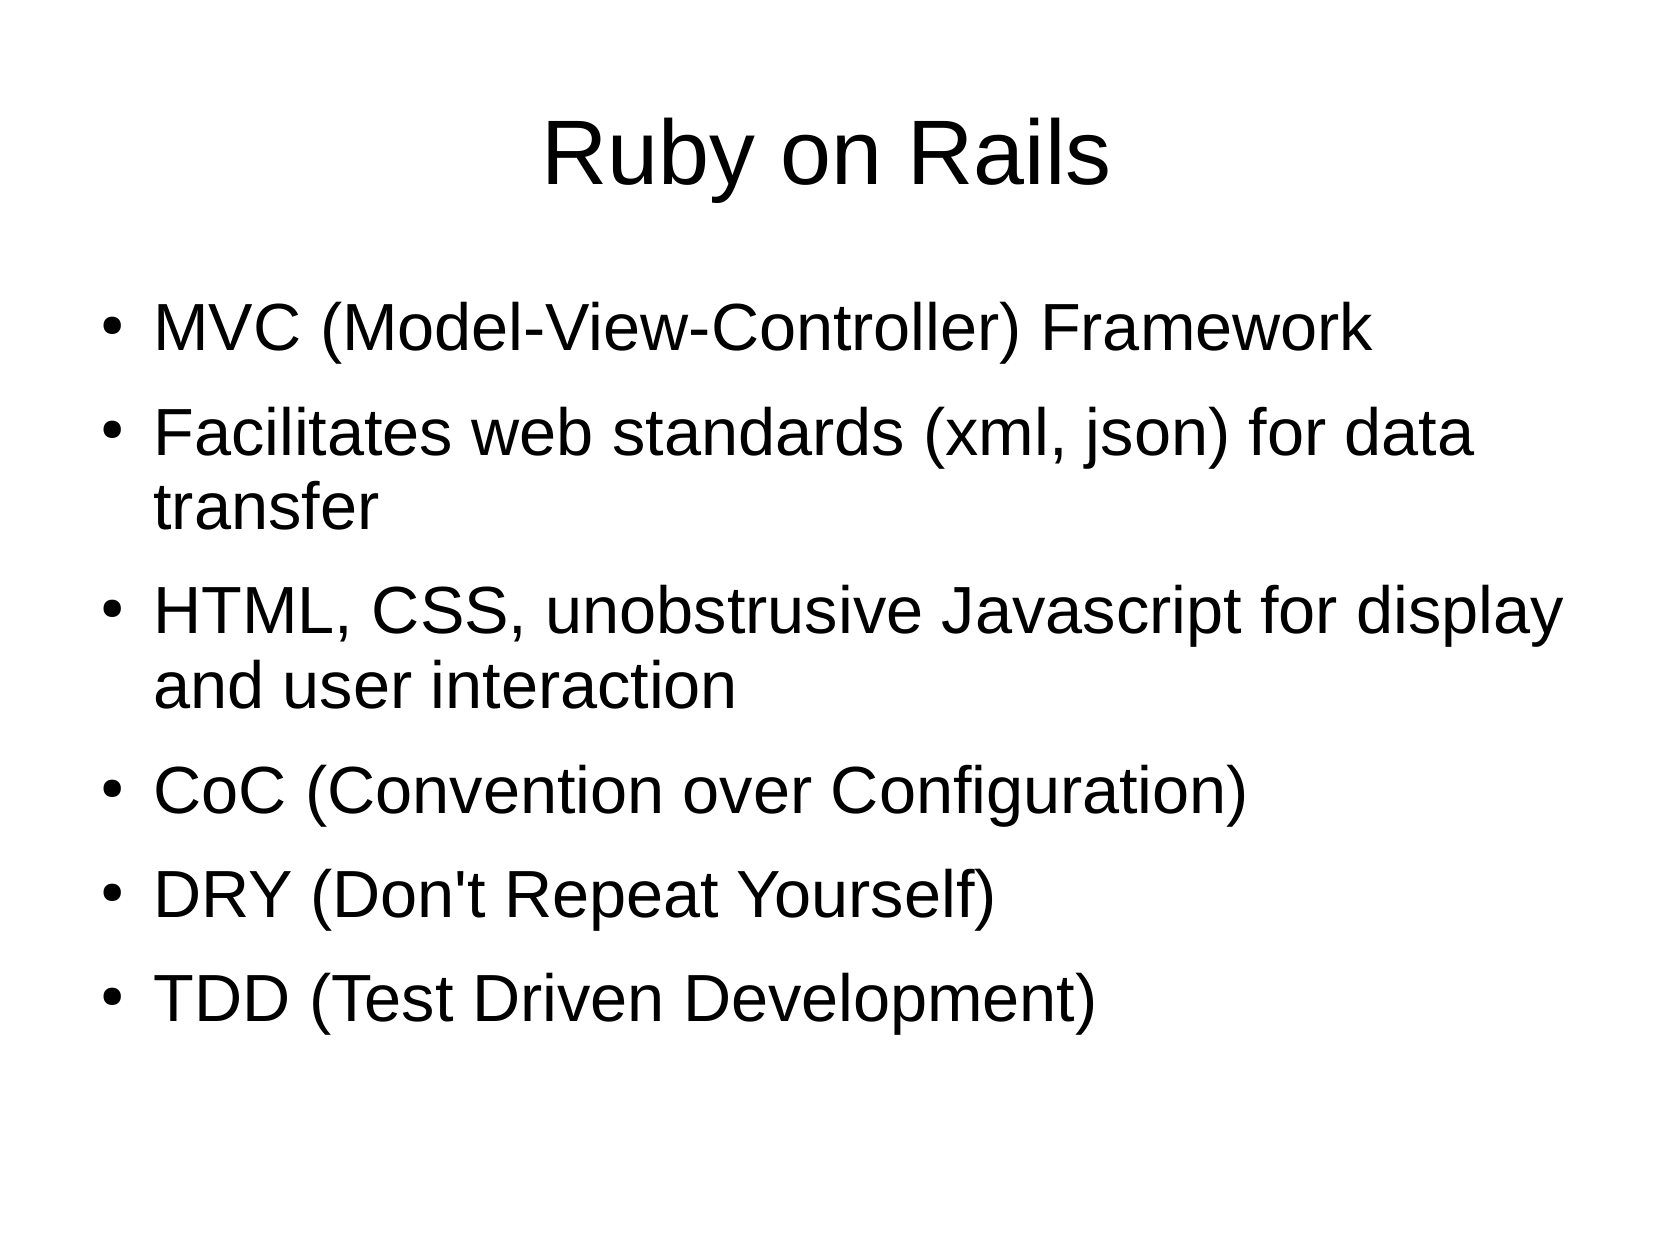

# Ruby on Rails
MVC (Model-View-Controller) Framework
Facilitates web standards (xml, json) for data transfer
HTML, CSS, unobstrusive Javascript for display and user interaction
CoC (Convention over Configuration)
DRY (Don't Repeat Yourself)
TDD (Test Driven Development)